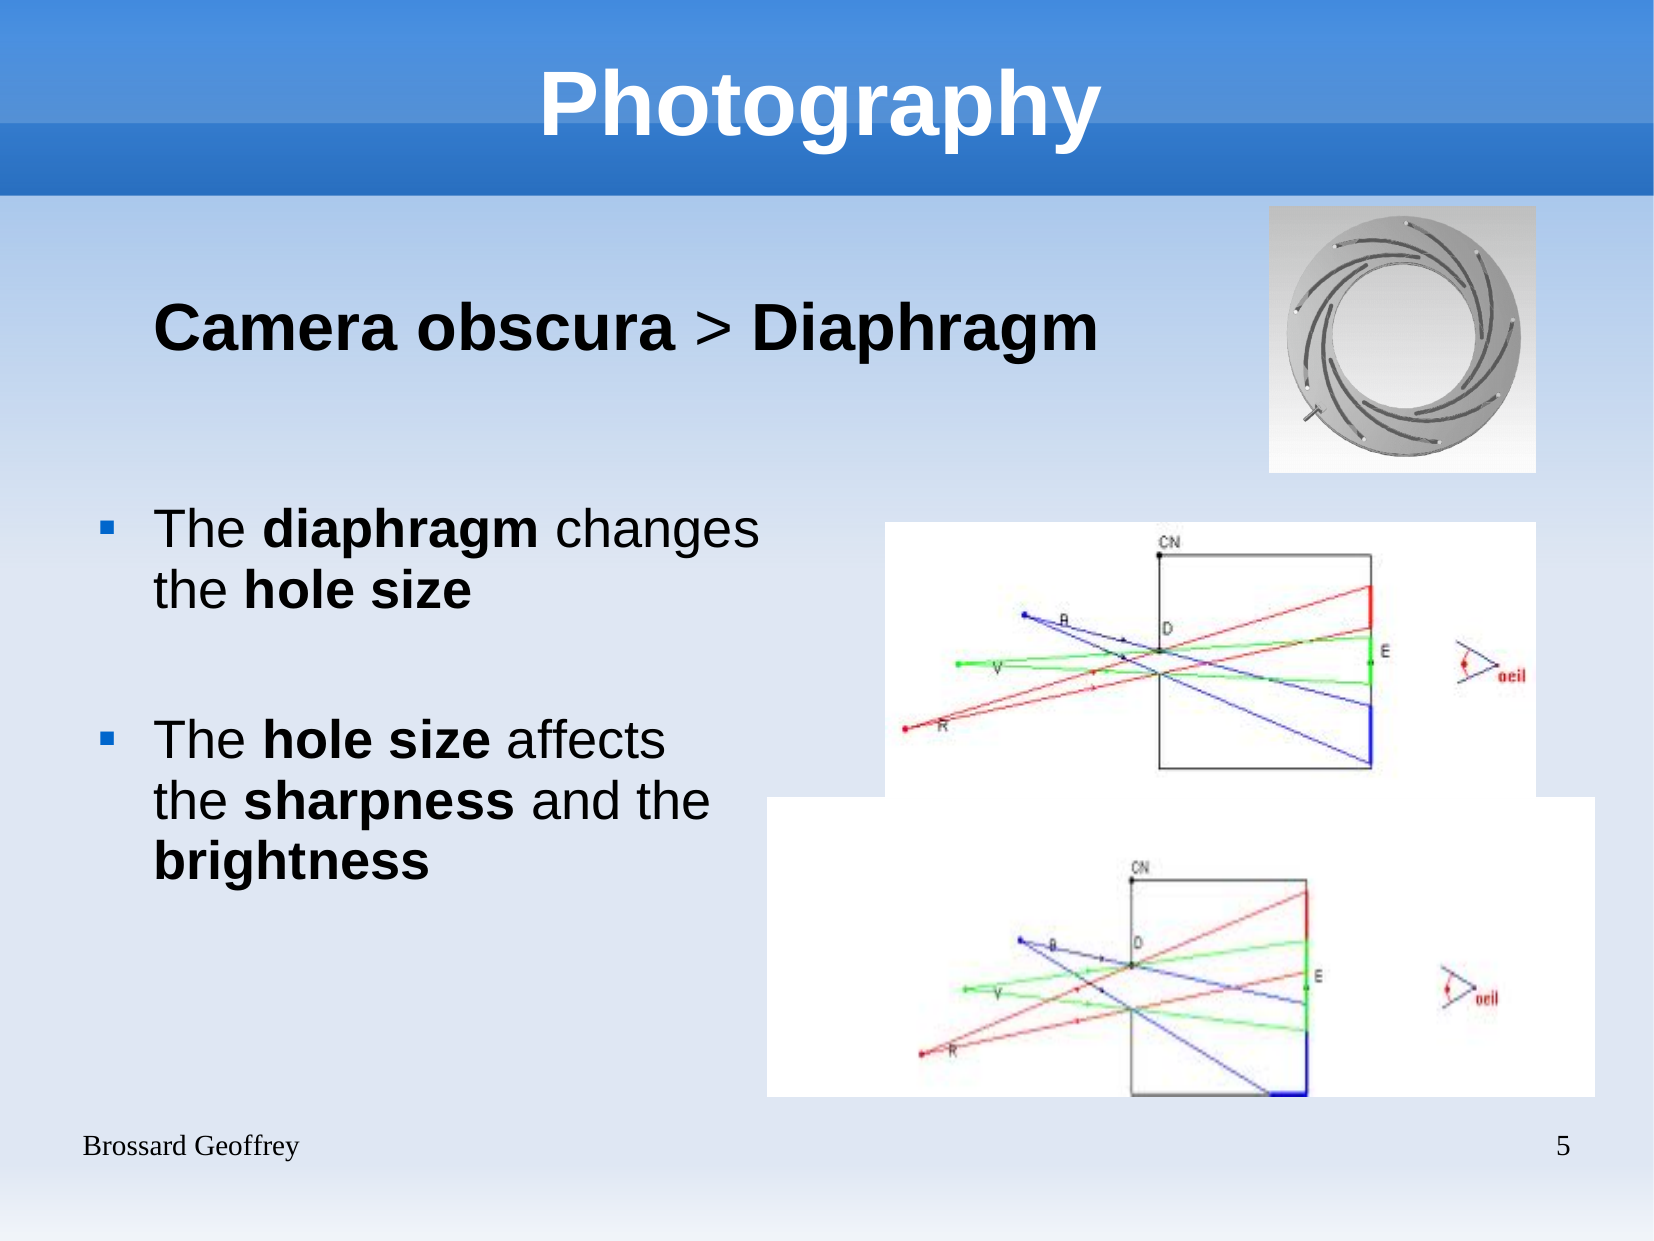

# Photography
Camera obscura > Diaphragm
The diaphragm changes
the hole size
The hole size affects
the sharpness and the
brightness
Brossard Geoffrey
5